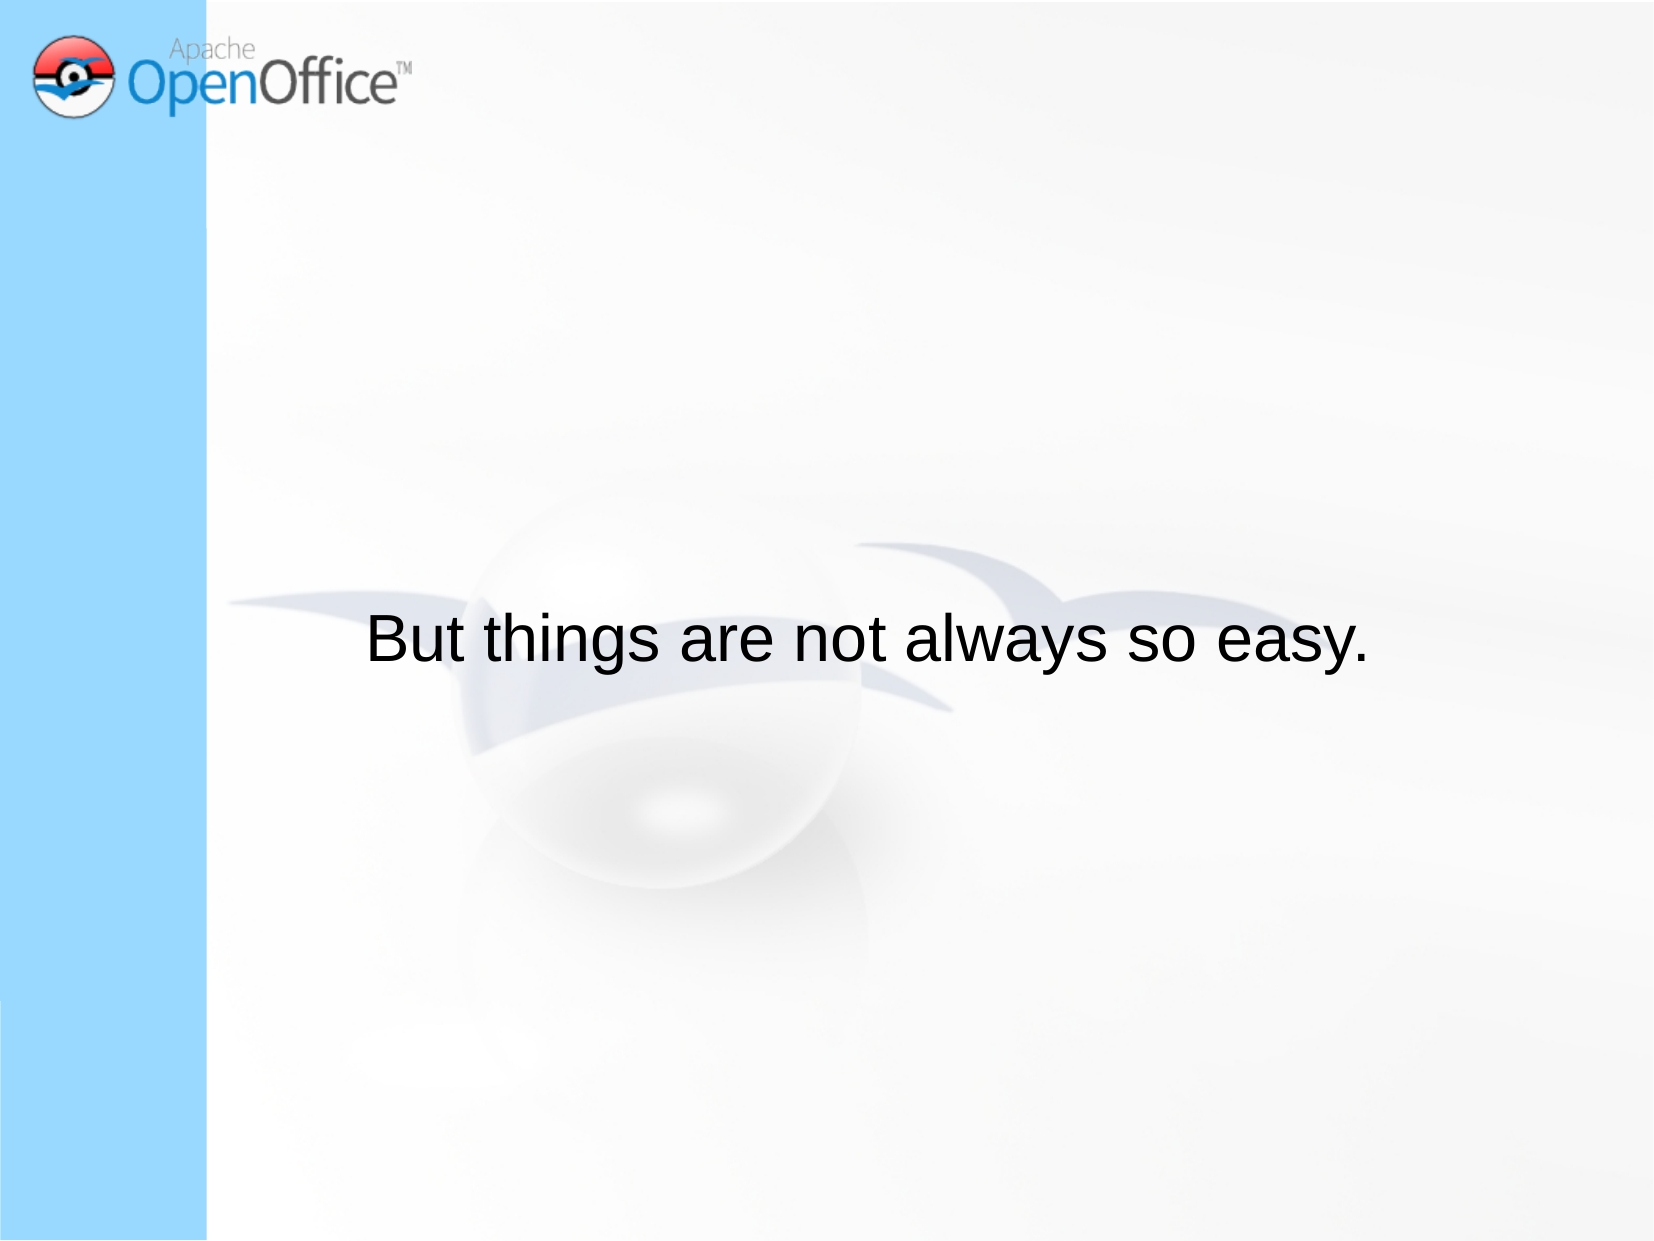

# But things are not always so easy.